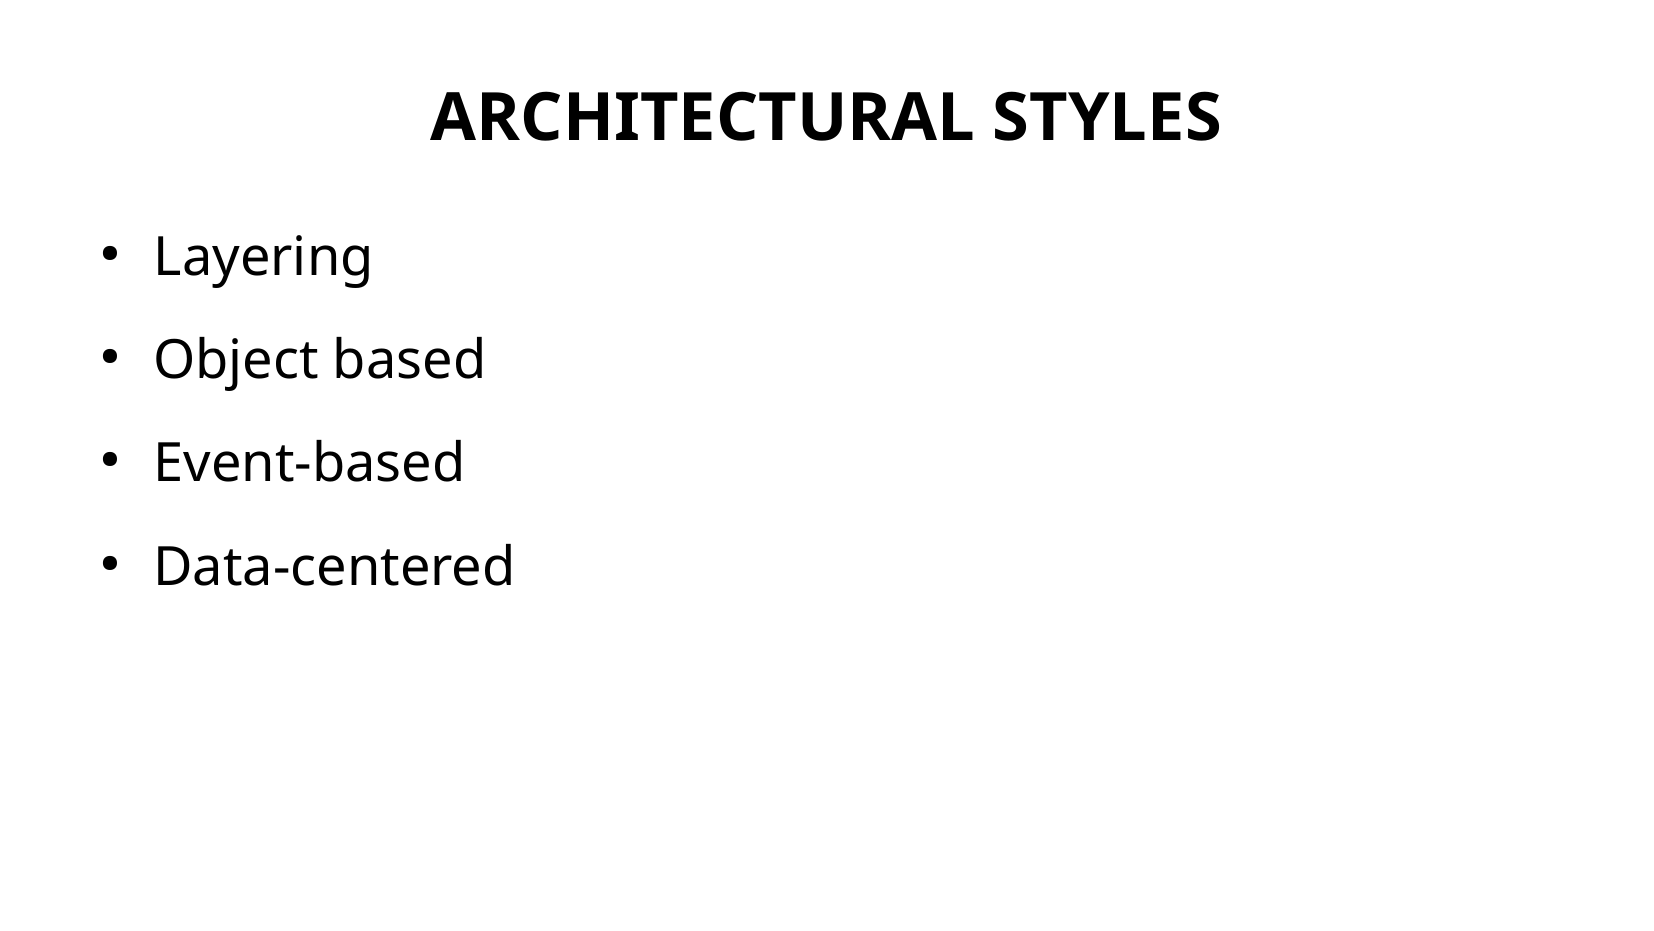

# ARCHITECTURAL STYLES
Layering
Object based
Event-based
Data-centered